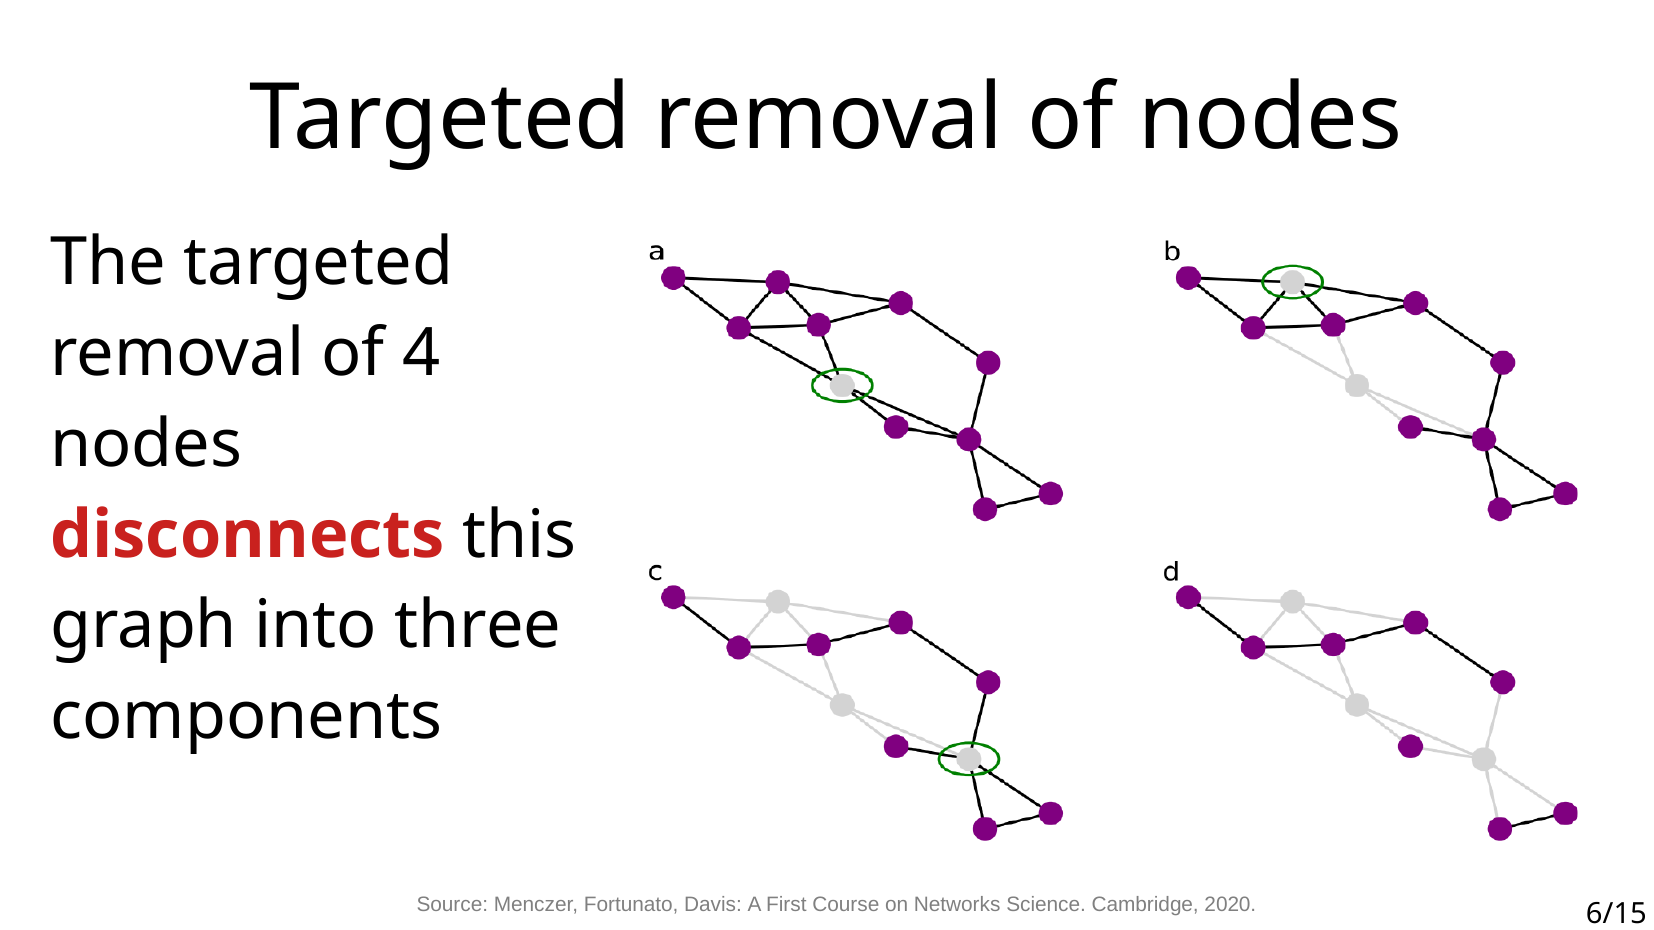

Targeted removal of nodes
# The targeted removal of 4 nodes disconnects this graph into three components
Source: Menczer, Fortunato, Davis: A First Course on Networks Science. Cambridge, 2020.
6